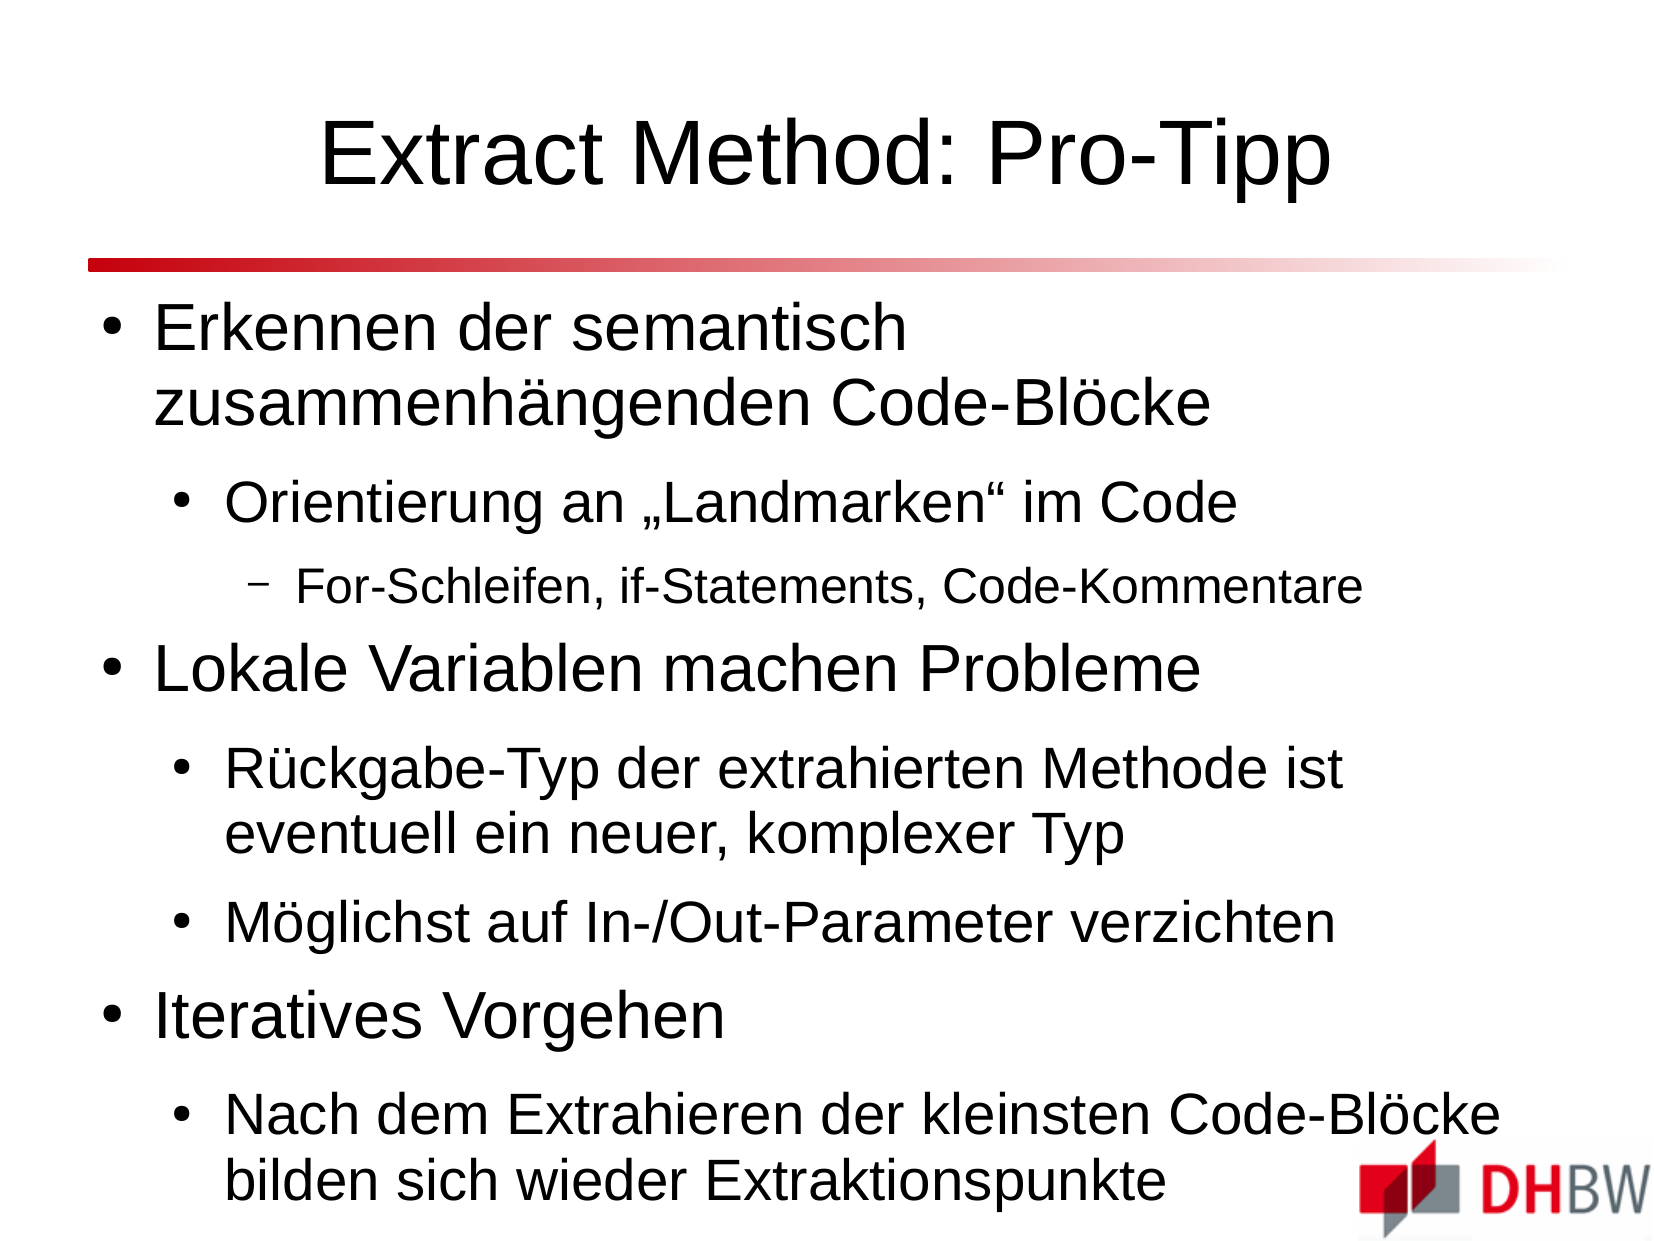

# Extract Method: Pro-Tipp
Erkennen der semantisch zusammenhängenden Code-Blöcke
Orientierung an „Landmarken“ im Code
For-Schleifen, if-Statements, Code-Kommentare
Lokale Variablen machen Probleme
Rückgabe-Typ der extrahierten Methode ist eventuell ein neuer, komplexer Typ
Möglichst auf In-/Out-Parameter verzichten
Iteratives Vorgehen
Nach dem Extrahieren der kleinsten Code-Blöcke bilden sich wieder Extraktionspunkte